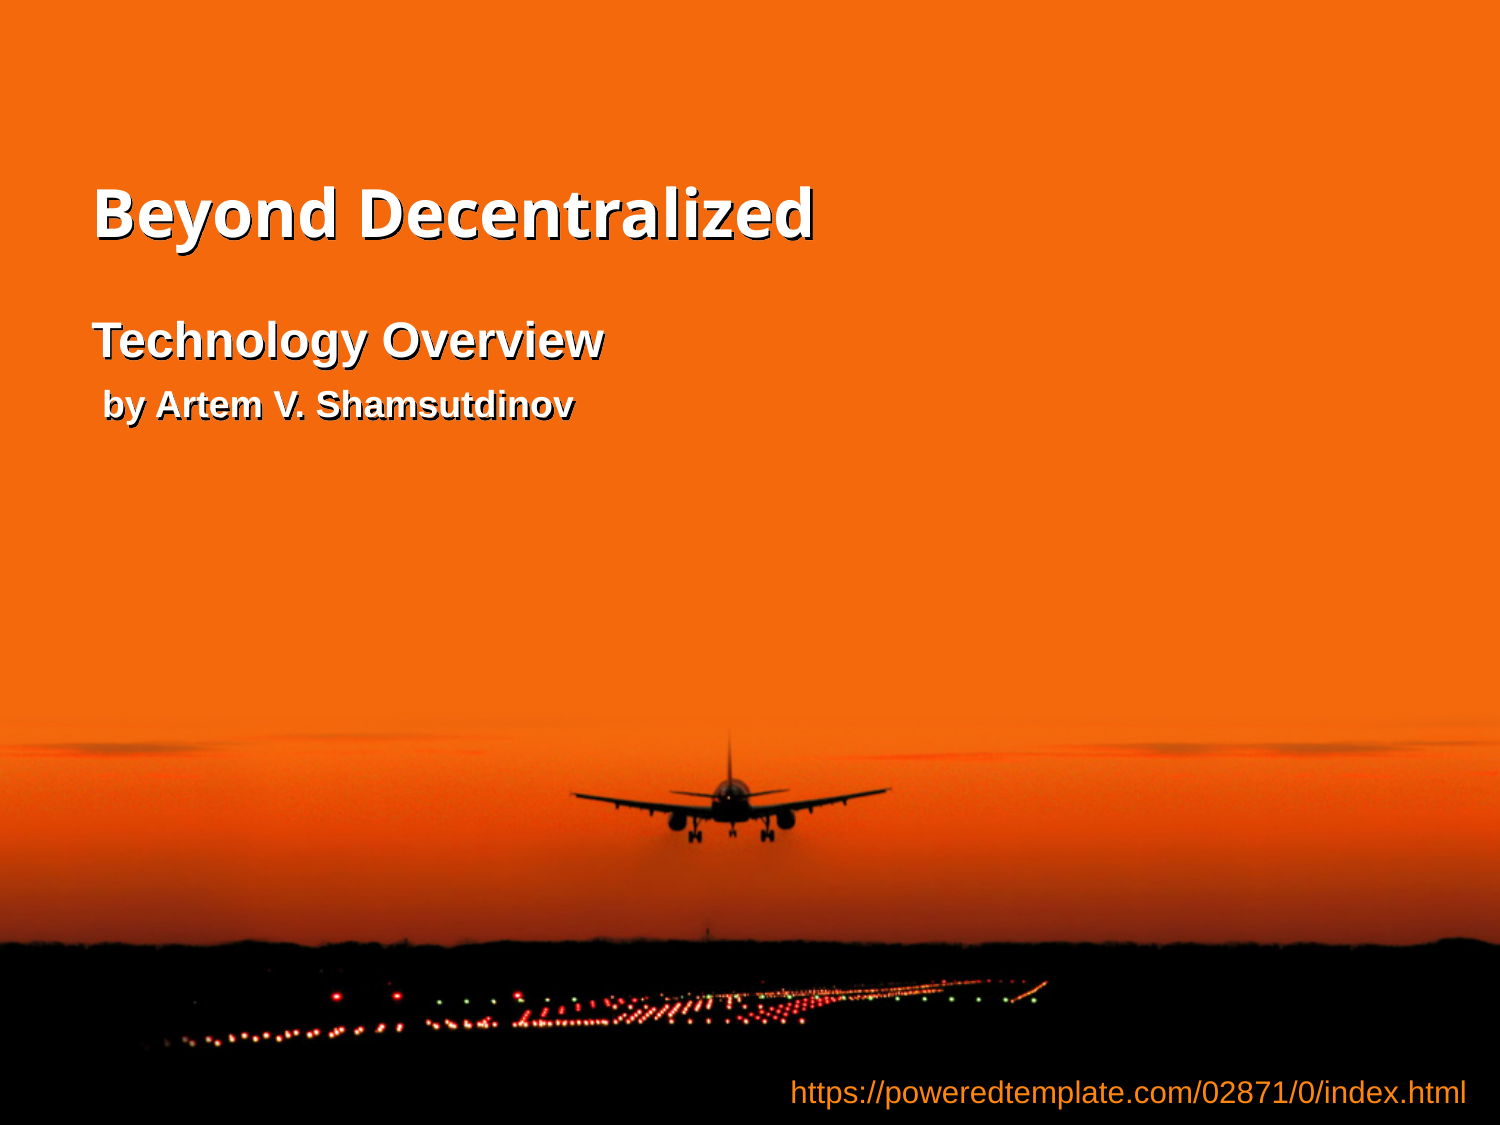

# Beyond Decentralized
Technology Overview
 by Artem V. Shamsutdinov
https://poweredtemplate.com/02871/0/index.html